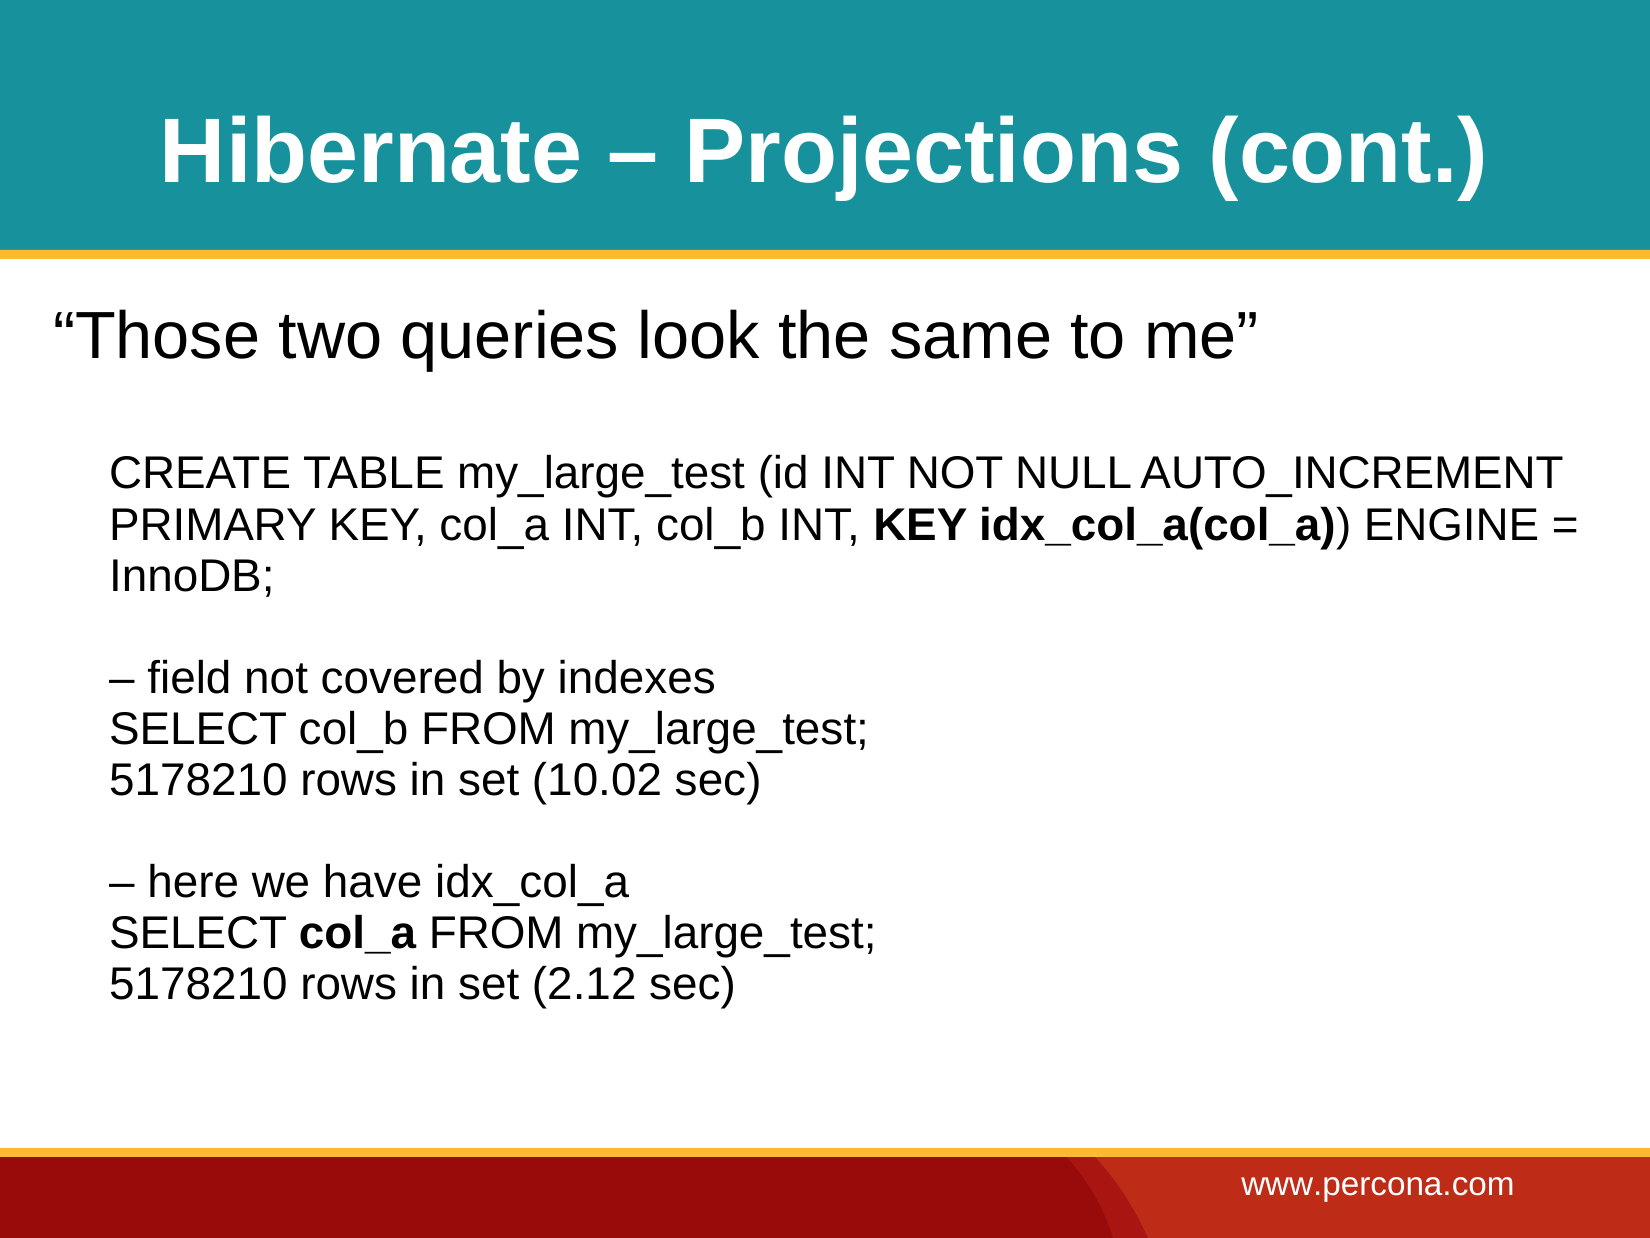

# Hibernate – Projections (cont.)
“Those two queries look the same to me”
CREATE TABLE my_large_test (id INT NOT NULL AUTO_INCREMENT PRIMARY KEY, col_a INT, col_b INT, KEY idx_col_a(col_a)) ENGINE = InnoDB;
– field not covered by indexes
SELECT col_b FROM my_large_test;
5178210 rows in set (10.02 sec)
– here we have idx_col_a
SELECT col_a FROM my_large_test;
5178210 rows in set (2.12 sec)
www.percona.com